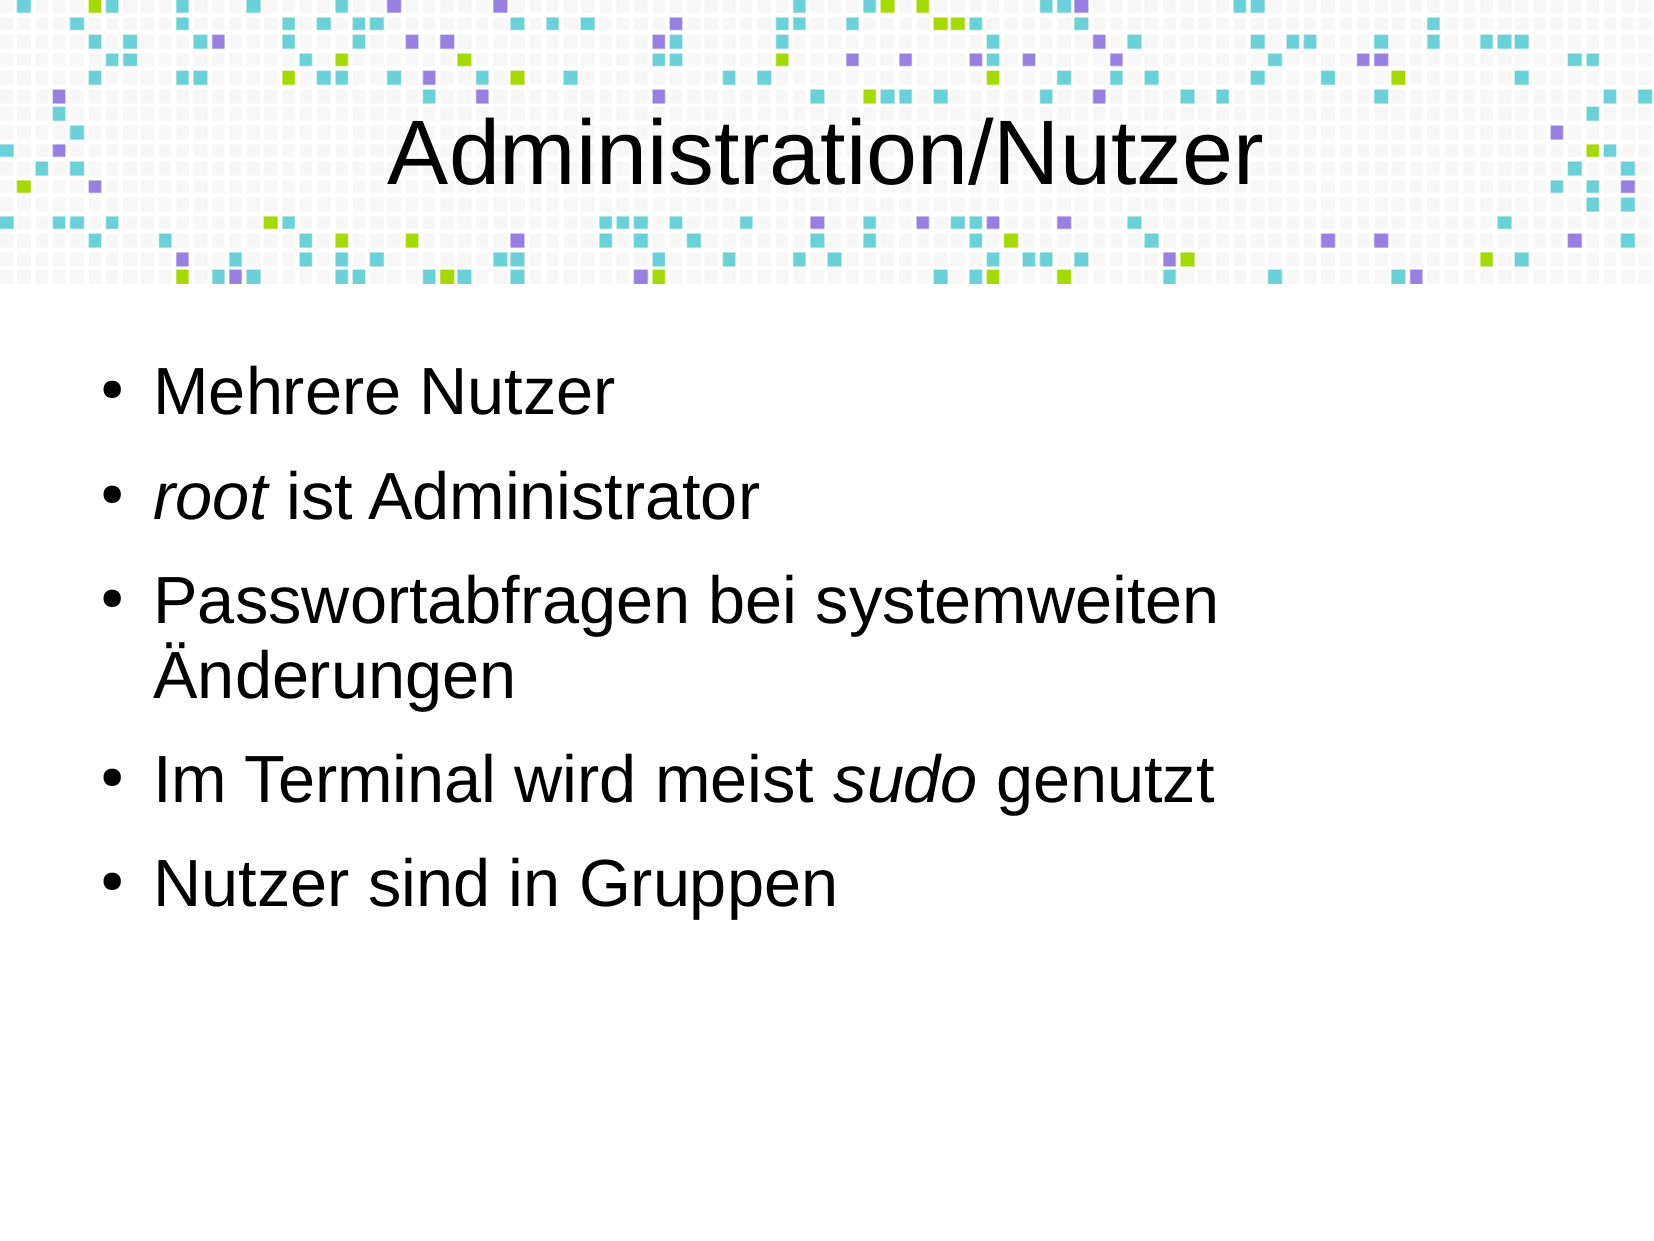

# Administration/Nutzer
Mehrere Nutzer
root ist Administrator
Passwortabfragen bei systemweiten Änderungen
Im Terminal wird meist sudo genutzt
Nutzer sind in Gruppen